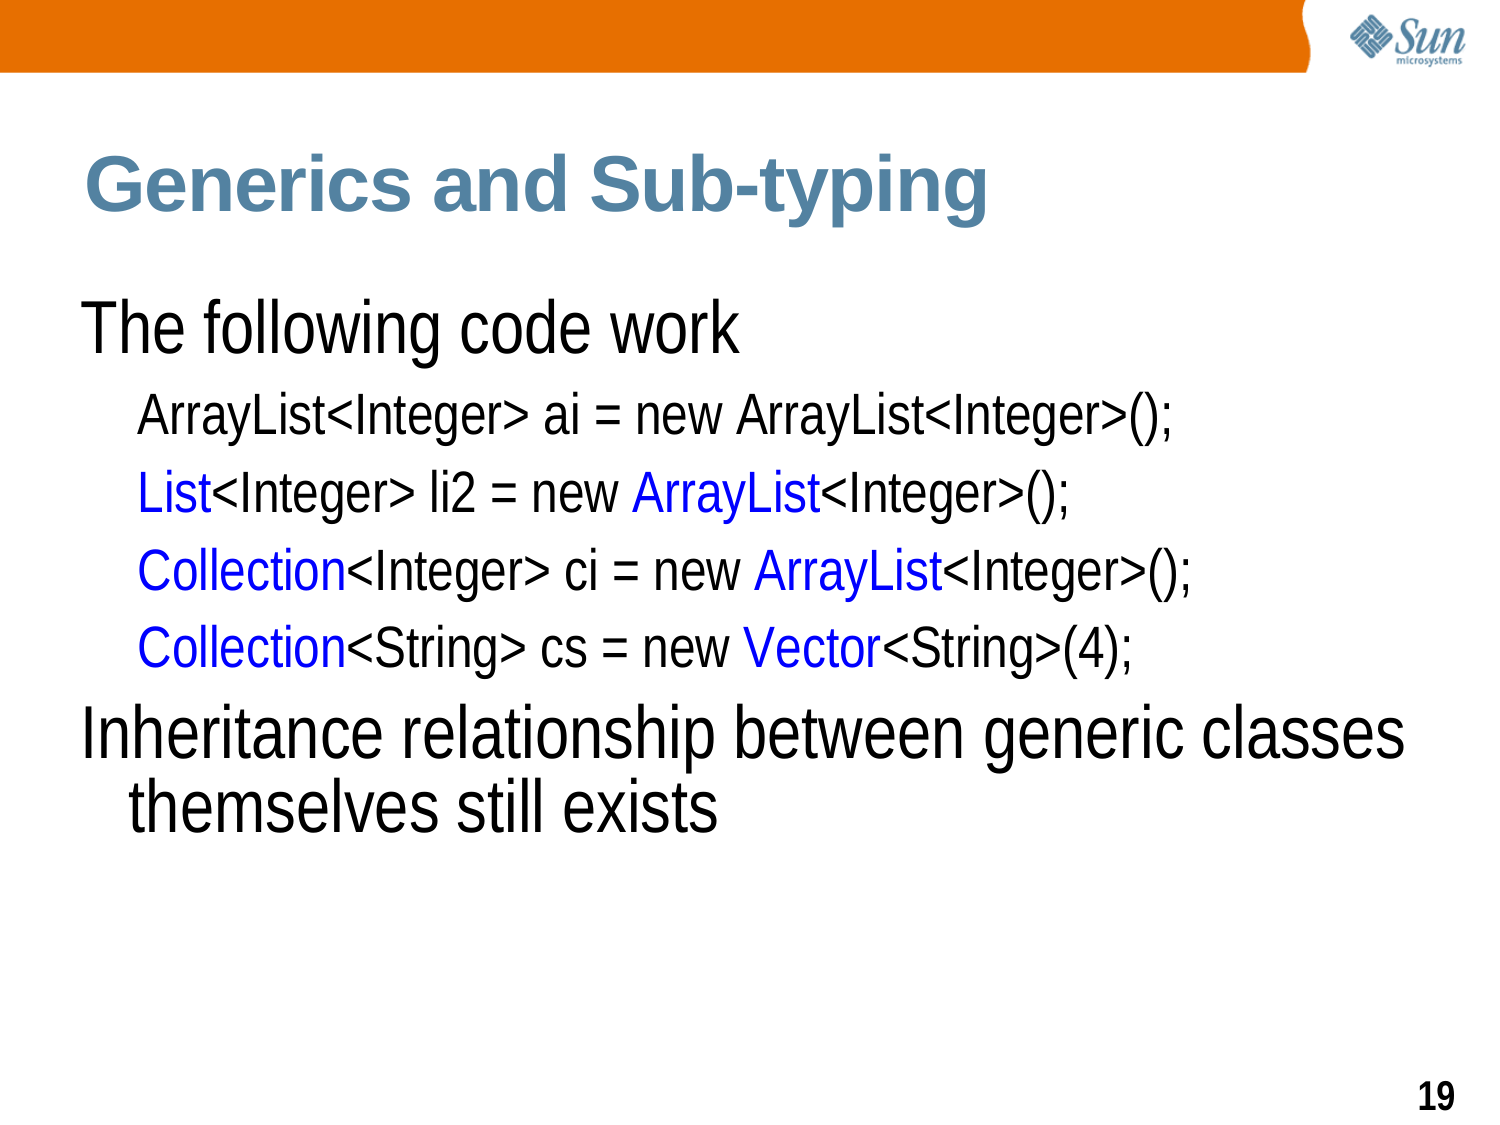

# Generics and Sub-typing
The following code work
ArrayList<Integer> ai = new ArrayList<Integer>();
List<Integer> li2 = new ArrayList<Integer>();
Collection<Integer> ci = new ArrayList<Integer>();
Collection<String> cs = new Vector<String>(4);
Inheritance relationship between generic classes themselves still exists